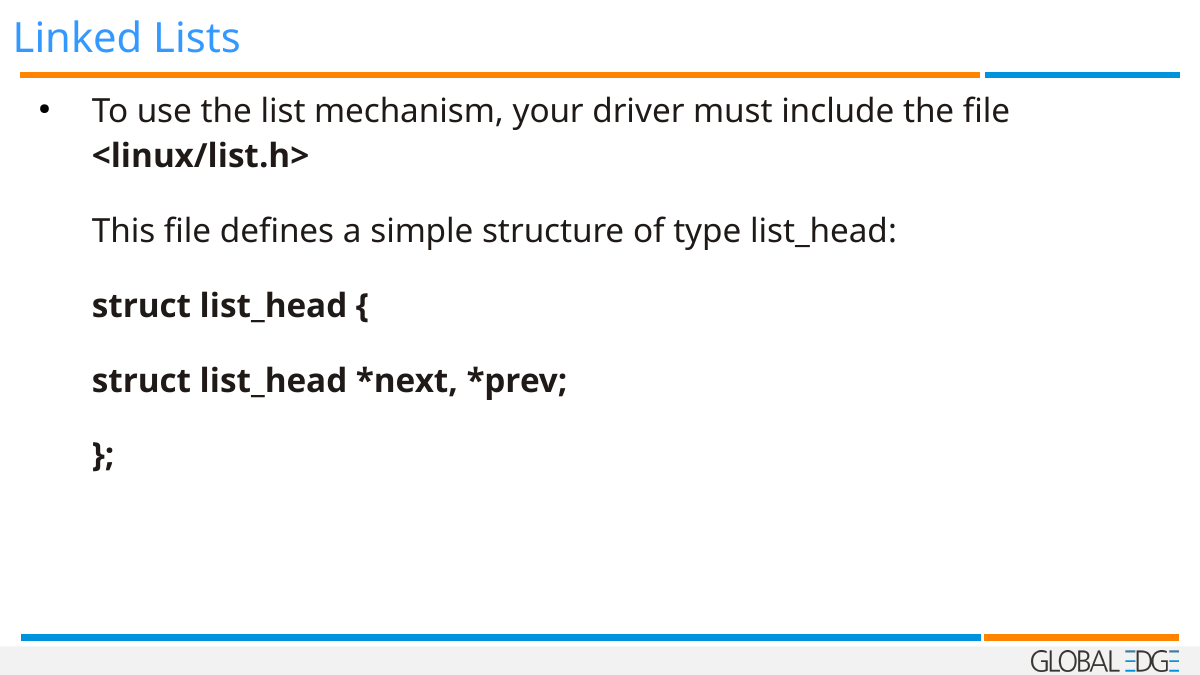

# Linked Lists
To use the list mechanism, your driver must include the file <linux/list.h>
This file defines a simple structure of type list_head:
struct list_head {
struct list_head *next, *prev;
};